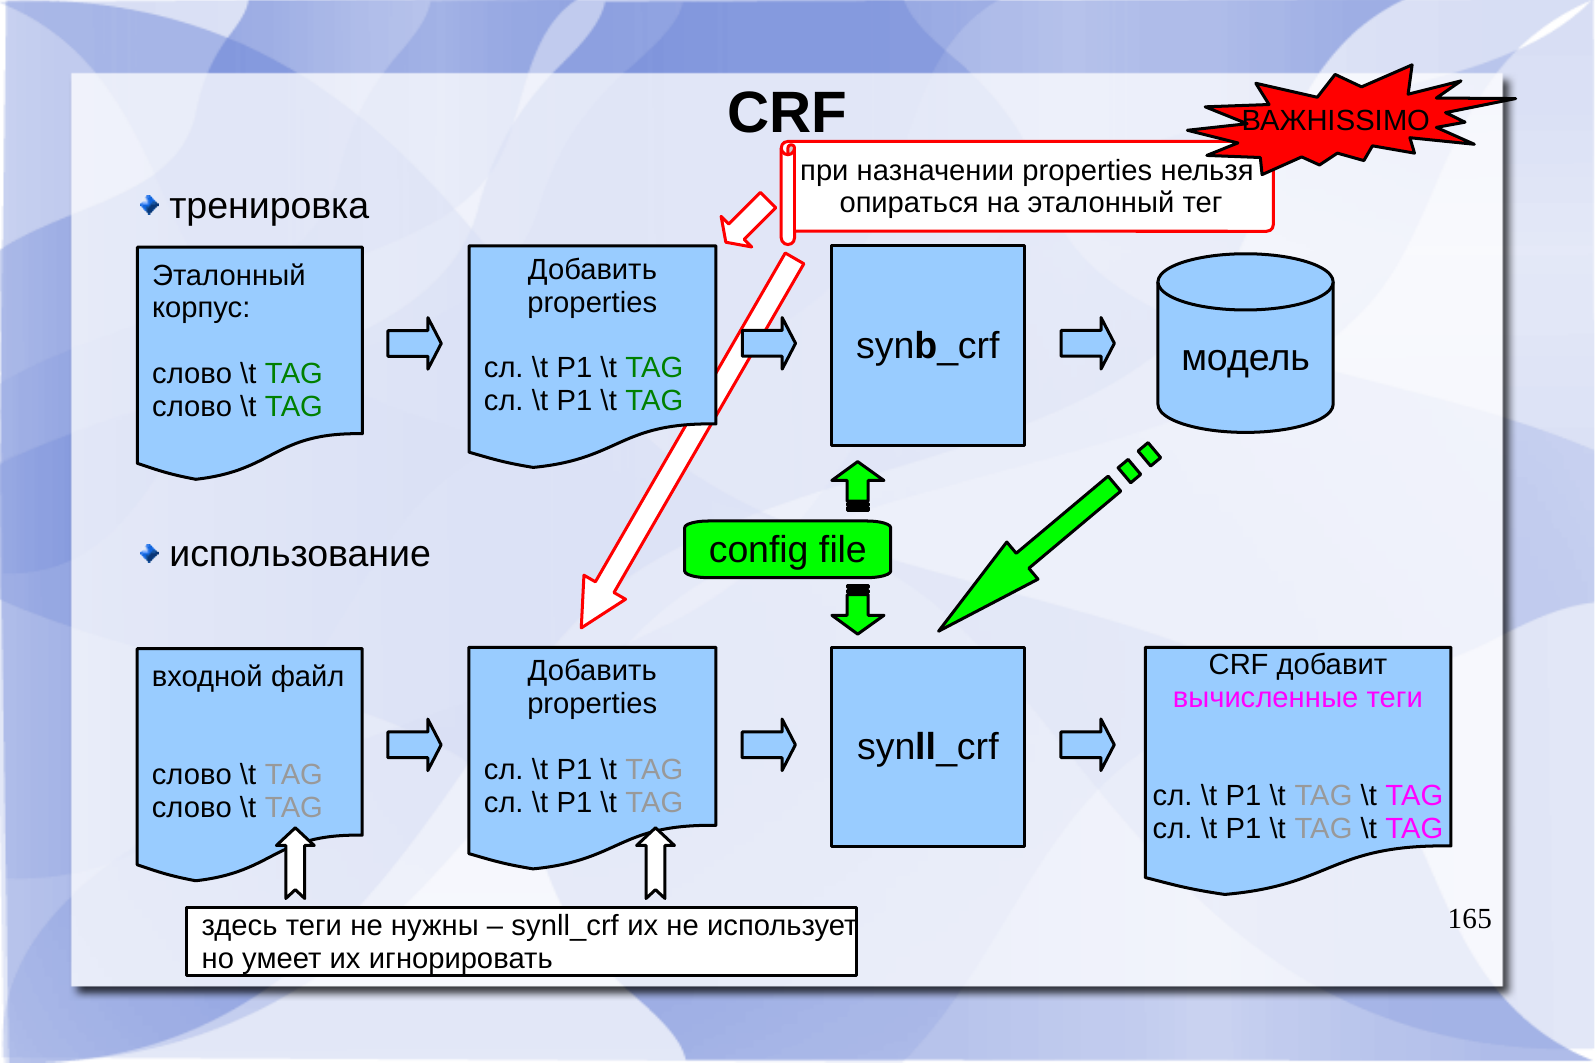

ВАЖНISSIMO
# CRF
при назначении properties нельзя
 опираться на эталонный тег
 тренировка
Добавить
properties
cл. \t P1 \t TAG
cл. \t P1 \t TAG
synb_crf
Эталонный
корпус:
cлово \t TAG
cлово \t TAG
модель
config file
 использование
CRF добавит
вычисленные теги
cл. \t P1 \t TAG \t TAG
cл. \t P1 \t TAG \t TAG
Добавить
properties
cл. \t P1 \t TAG
cл. \t P1 \t TAG
synll_crf
входной файл
cлово \t TAG
cлово \t TAG
165
здесь теги не нужны – synll_crf их не использует
но умеет их игнорировать